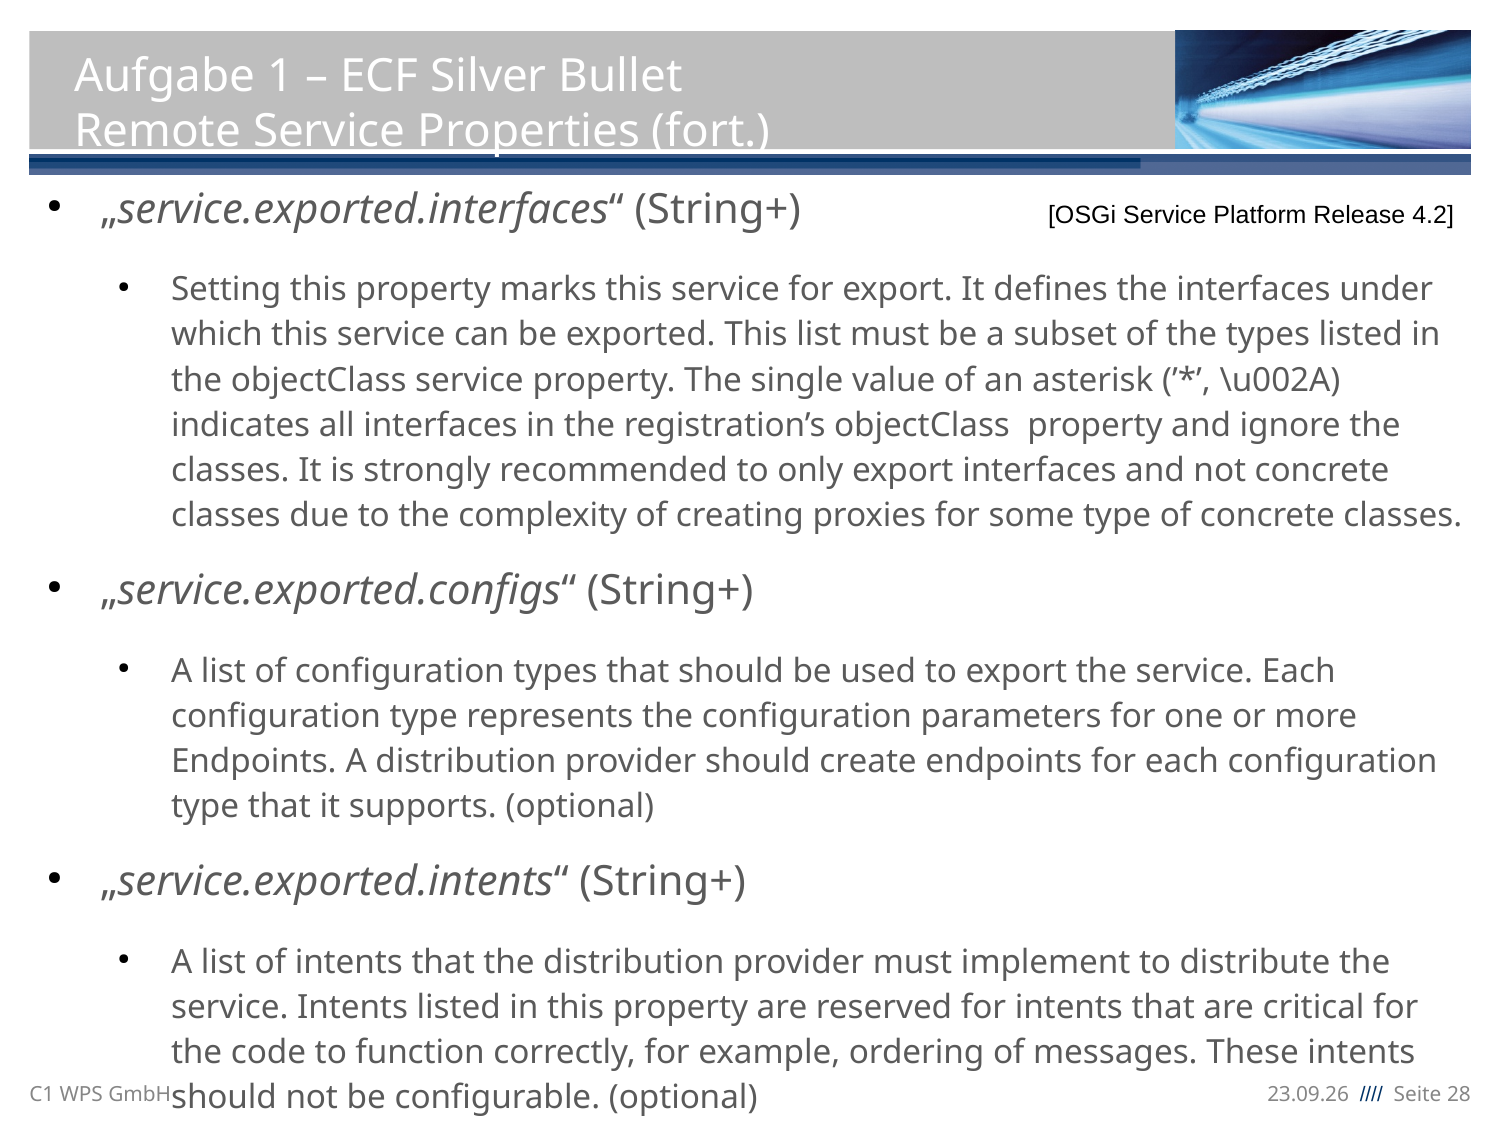

#
Aufgabe 1 – ECF Silver Bullet
Remote Service Properties (fort.)
„service.exported.interfaces“ (String+)
Setting this property marks this service for export. It defines the interfaces under which this service can be exported. This list must be a subset of the types listed in the objectClass service property. The single value of an asterisk (’*’, \u002A) indicates all interfaces in the registration’s objectClass property and ignore the classes. It is strongly recommended to only export interfaces and not concrete classes due to the complexity of creating proxies for some type of concrete classes.
„service.exported.configs“ (String+)
A list of configuration types that should be used to export the service. Each configuration type represents the configuration parameters for one or more Endpoints. A distribution provider should create endpoints for each configuration type that it supports. (optional)
„service.exported.intents“ (String+)
A list of intents that the distribution provider must implement to distribute the service. Intents listed in this property are reserved for intents that are critical for the code to function correctly, for example, ordering of messages. These intents should not be configurable. (optional)
[OSGi Service Platform Release 4.2]